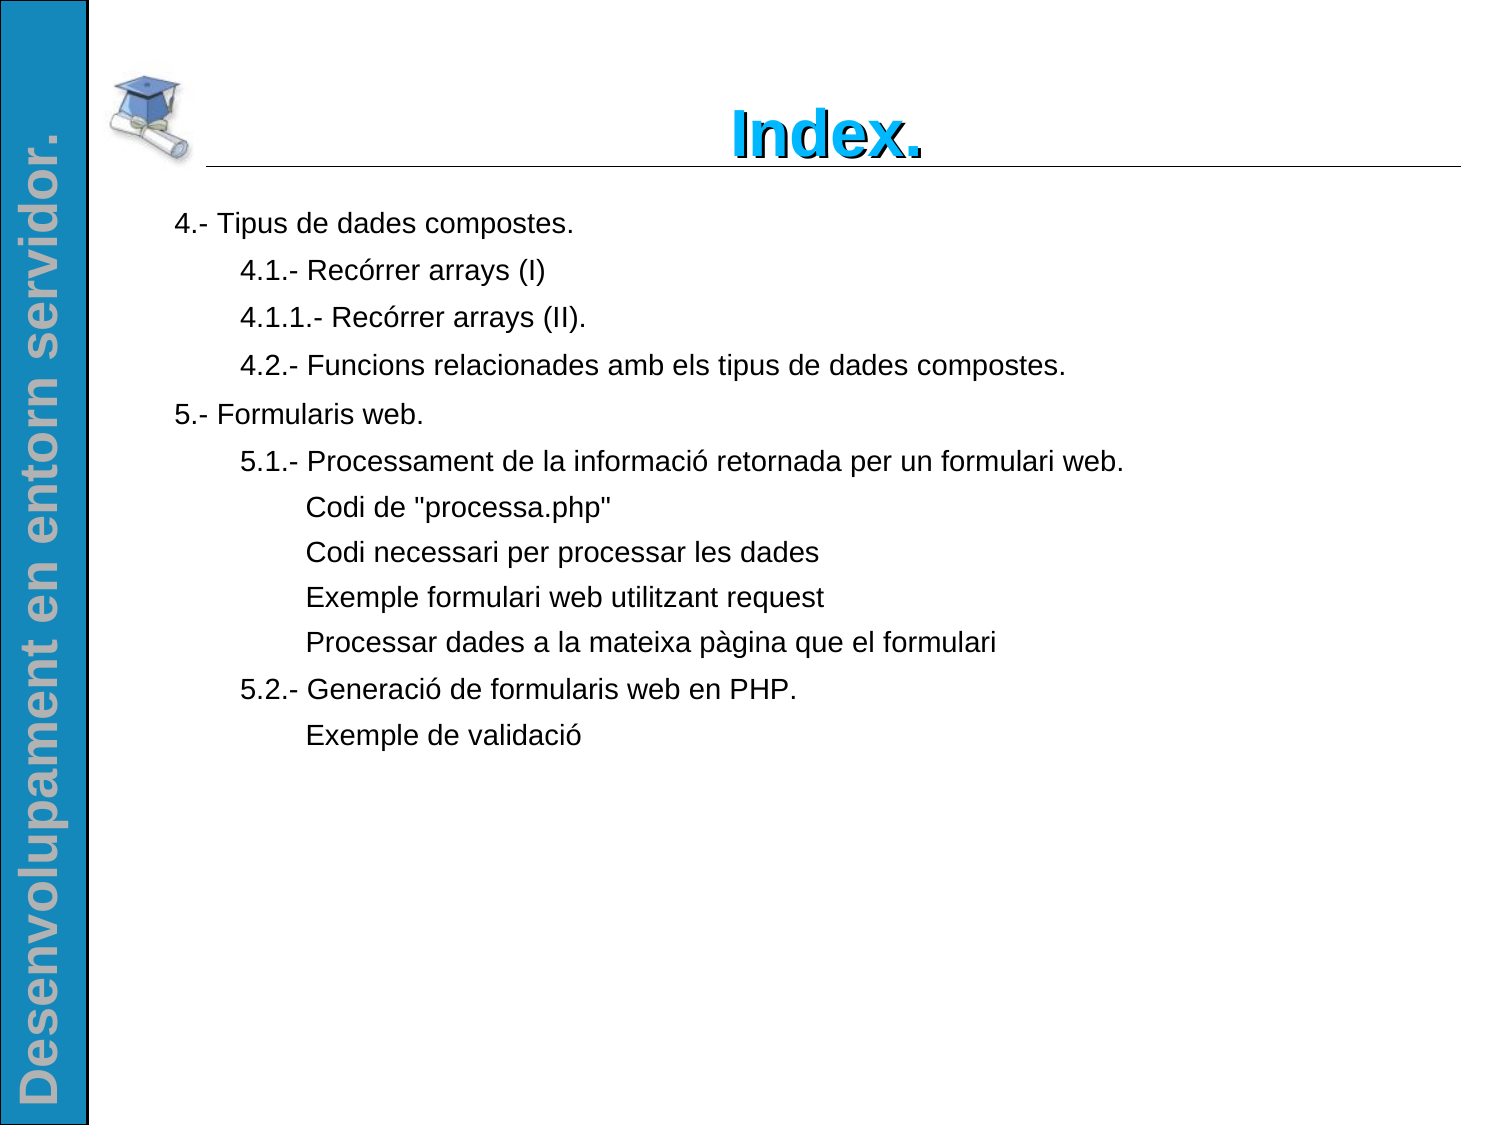

# Index.
4.- Tipus de dades compostes.
4.1.- Recórrer arrays (I)
4.1.1.- Recórrer arrays (II).
4.2.- Funcions relacionades amb els tipus de dades compostes.
5.- Formularis web.
5.1.- Processament de la informació retornada per un formulari web.
Codi de "processa.php"
Codi necessari per processar les dades
Exemple formulari web utilitzant request
Processar dades a la mateixa pàgina que el formulari
5.2.- Generació de formularis web en PHP.
Exemple de validació